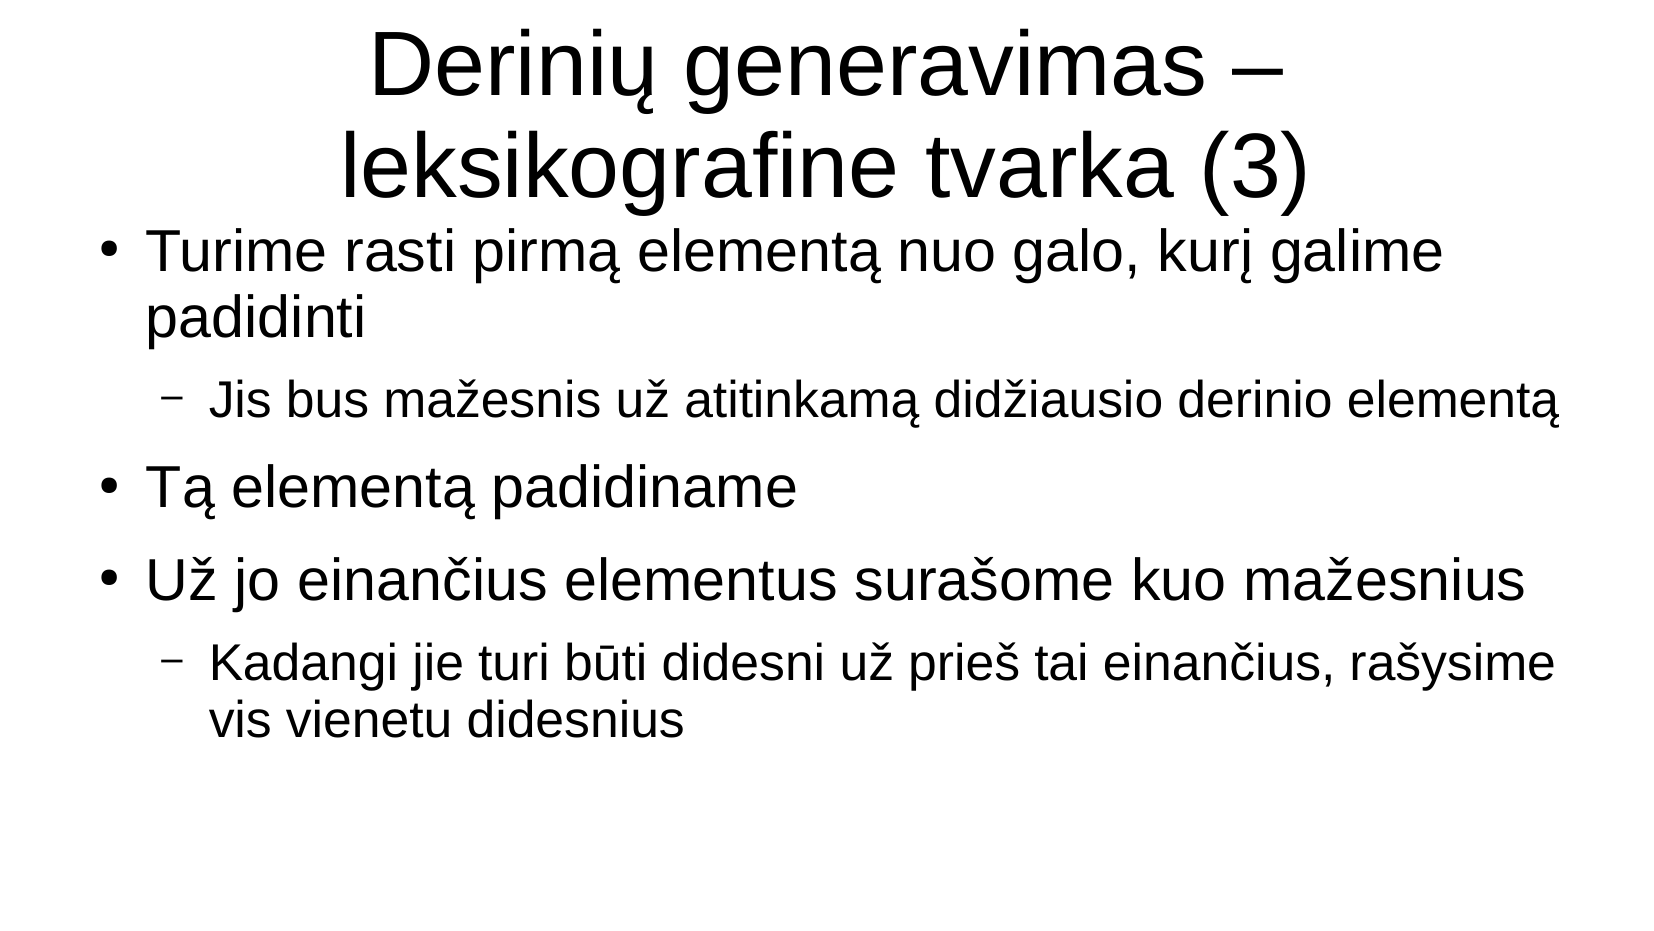

# Derinių generavimas – leksikografine tvarka (3)
Turime rasti pirmą elementą nuo galo, kurį galime padidinti
Jis bus mažesnis už atitinkamą didžiausio derinio elementą
Tą elementą padidiname
Už jo einančius elementus surašome kuo mažesnius
Kadangi jie turi būti didesni už prieš tai einančius, rašysime vis vienetu didesnius